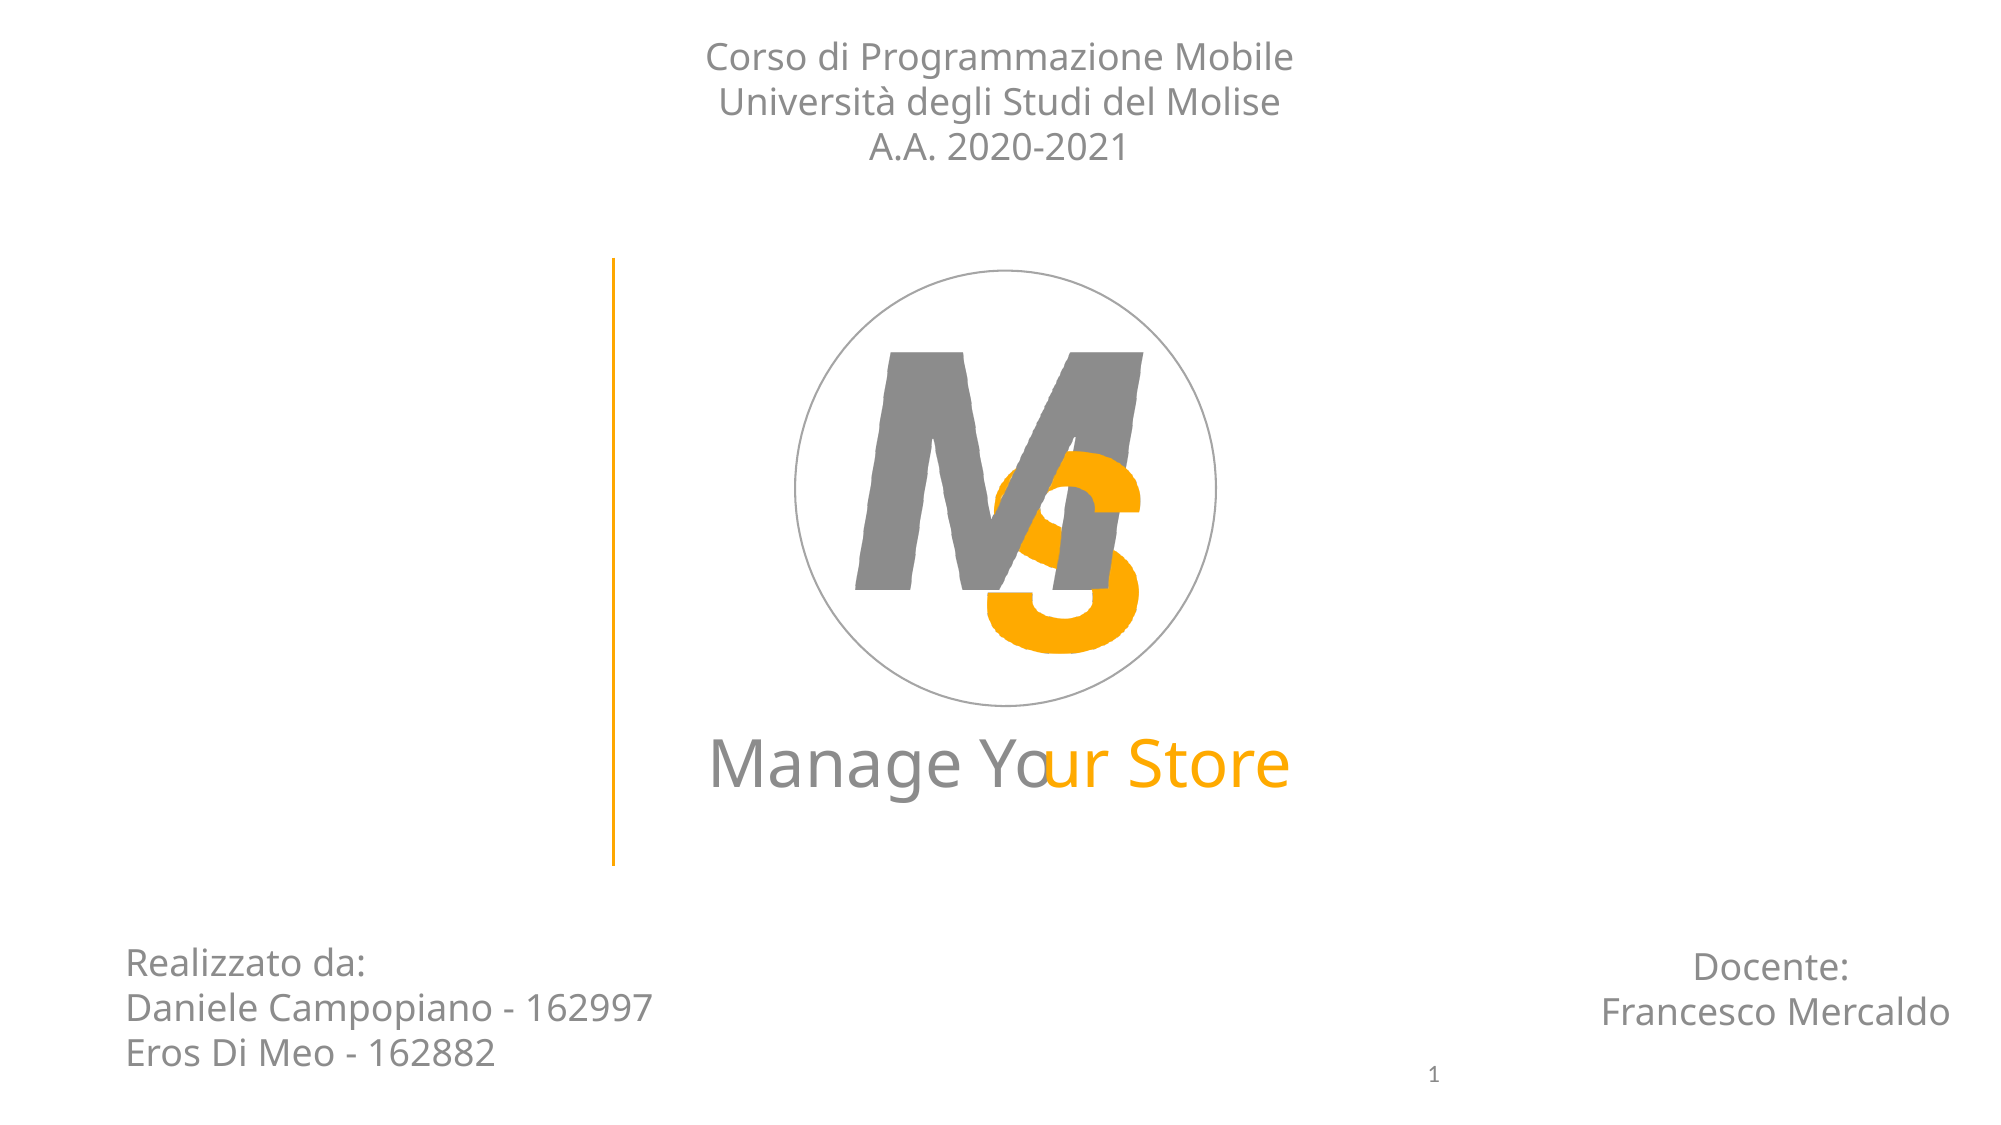

Corso di Programmazione Mobile
Università degli Studi del Molise
A.A. 2020-2021
Manage Yo
ur Store
Realizzato da:
Daniele Campopiano - 162997
Eros Di Meo - 162882
Docente:
Francesco Mercaldo